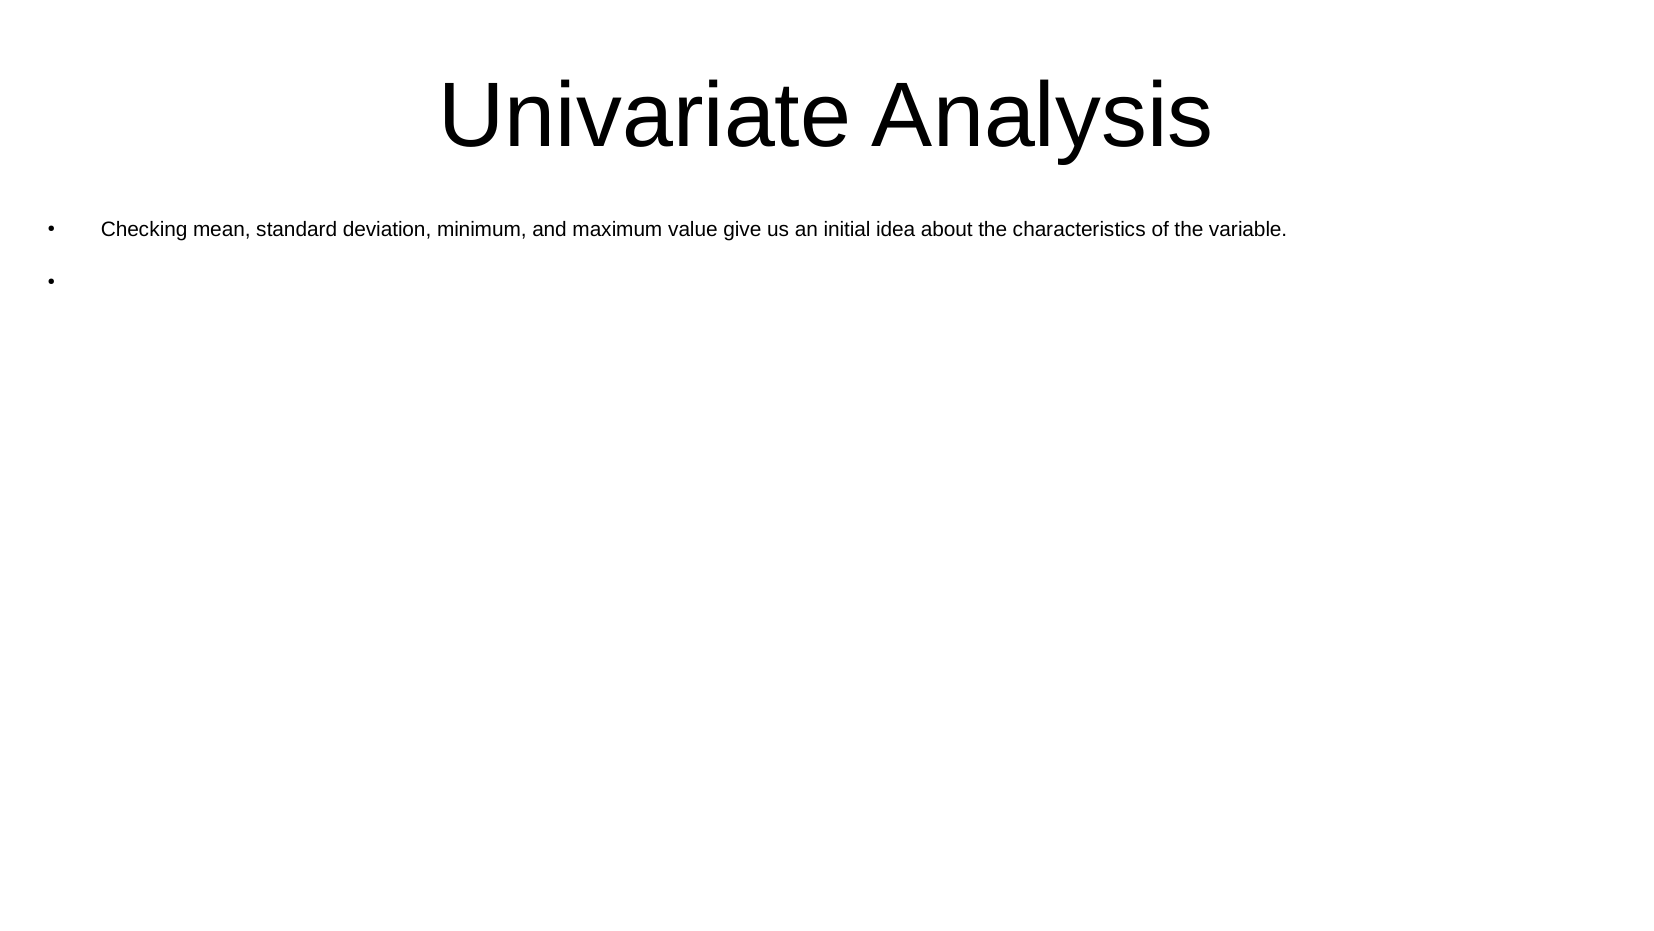

# Univariate Analysis
Checking mean, standard deviation, minimum, and maximum value give us an initial idea about the characteristics of the variable.